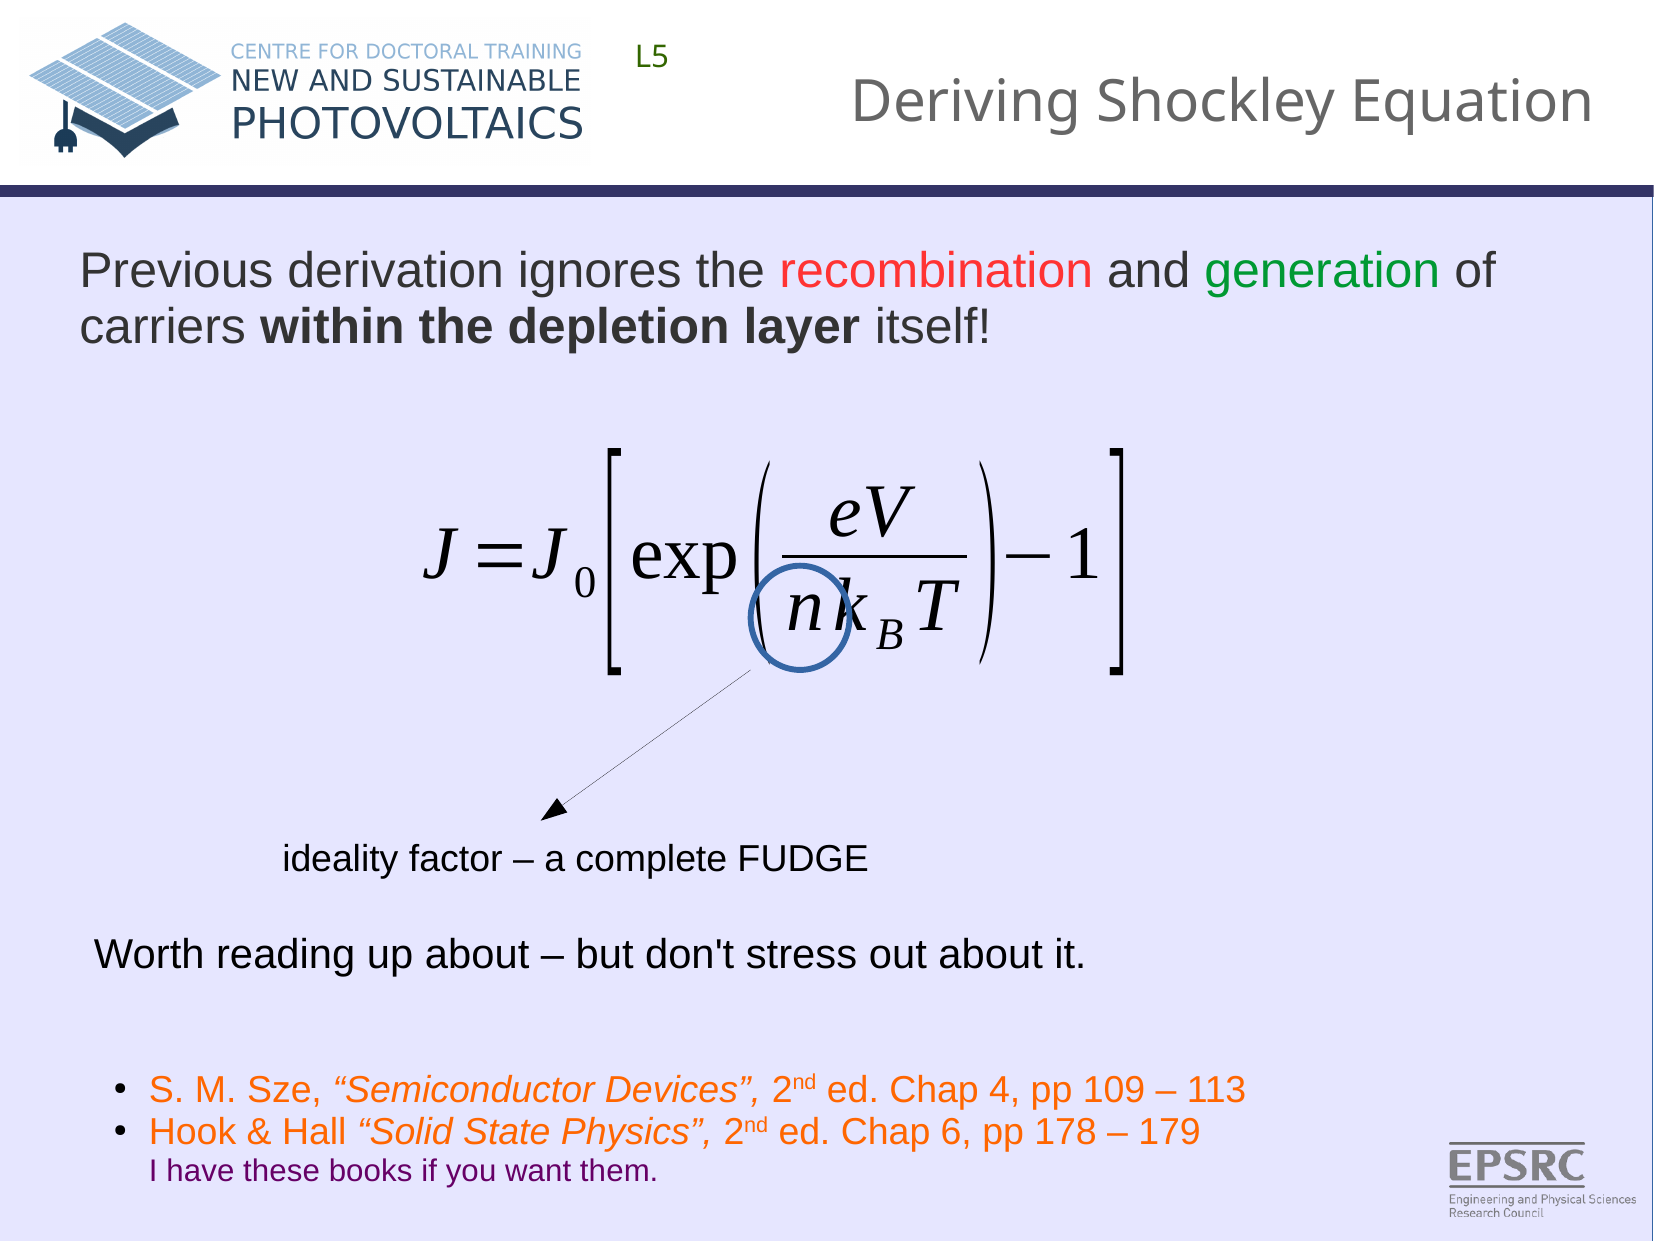

L5
Deriving Shockley Equation
Previous derivation ignores the recombination and generation of carriers within the depletion layer itself!
ideality factor – a complete FUDGE
Worth reading up about – but don't stress out about it.
S. M. Sze, “Semiconductor Devices”, 2nd ed. Chap 4, pp 109 – 113
Hook & Hall “Solid State Physics”, 2nd ed. Chap 6, pp 178 – 179
I have these books if you want them.